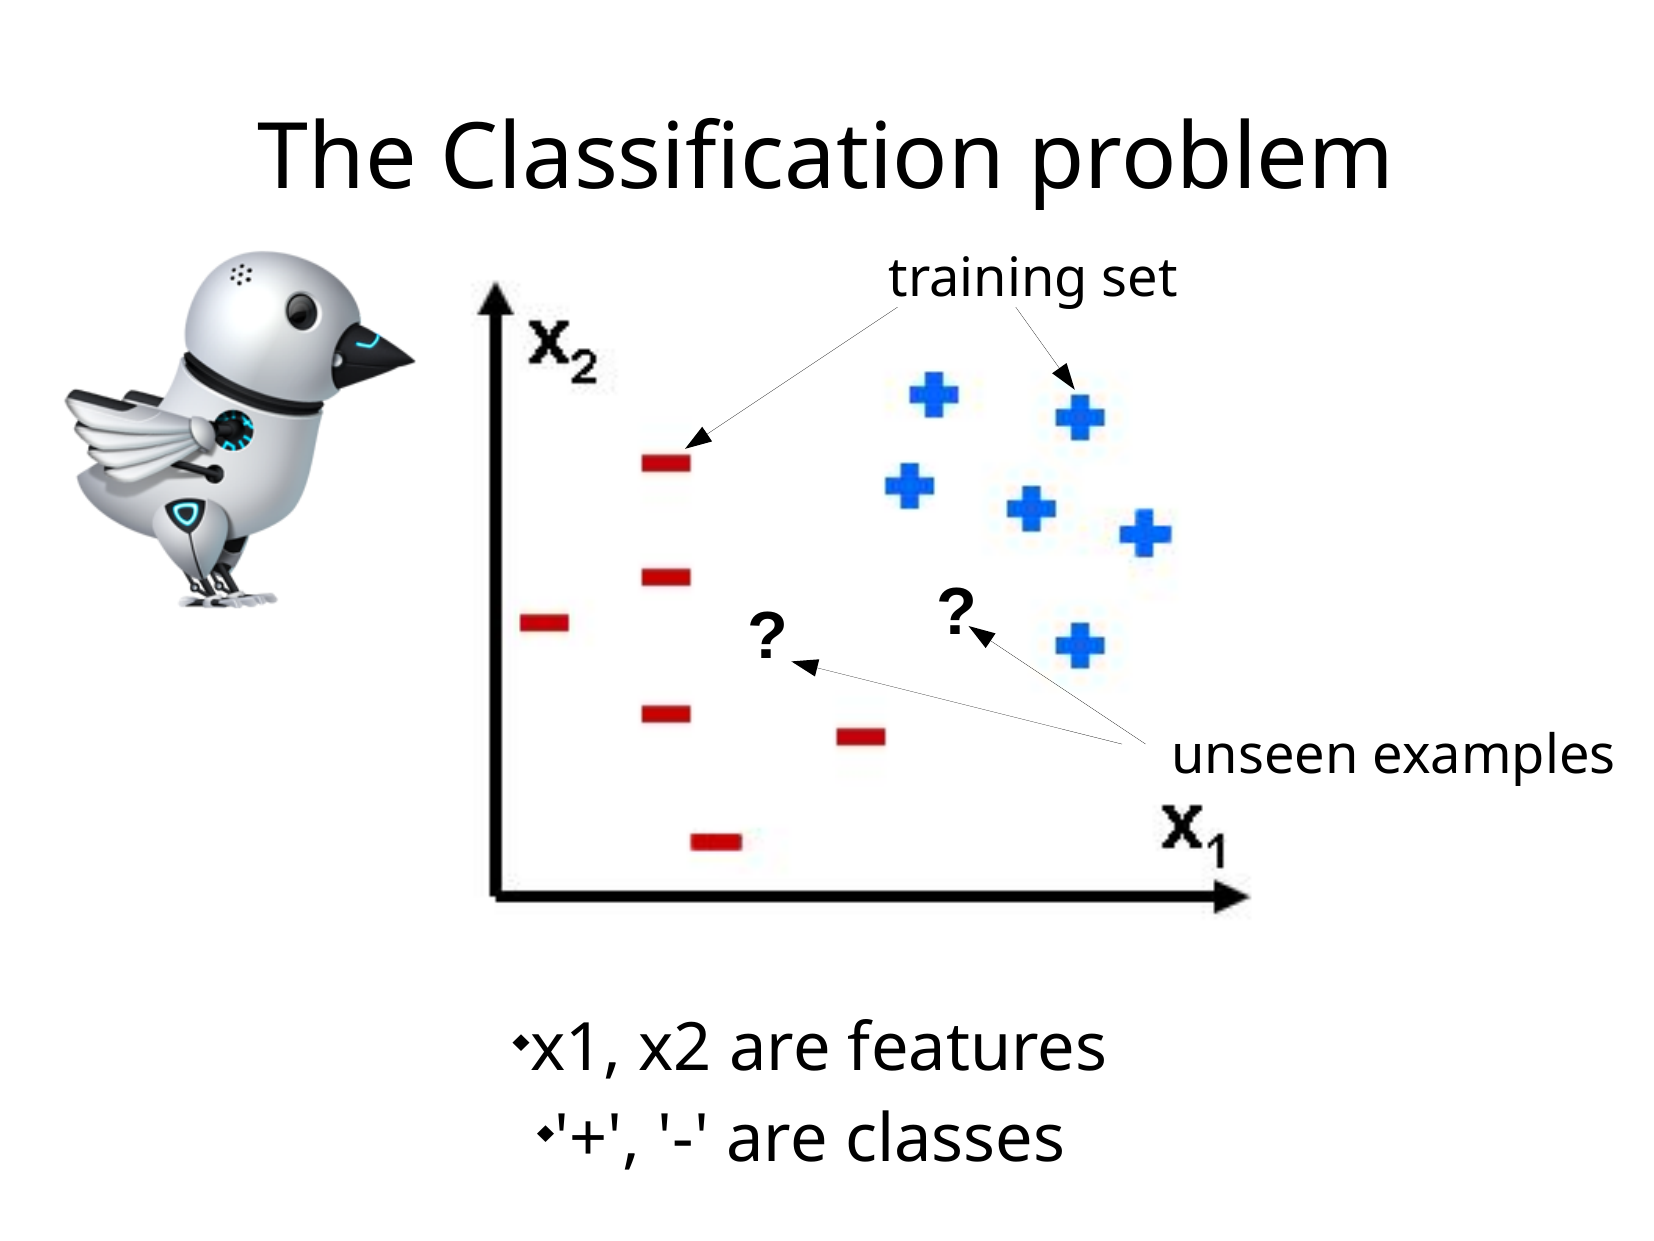

# The Classification problem
training set
?
?
unseen examples
x1, x2 are features
'+', '-' are classes